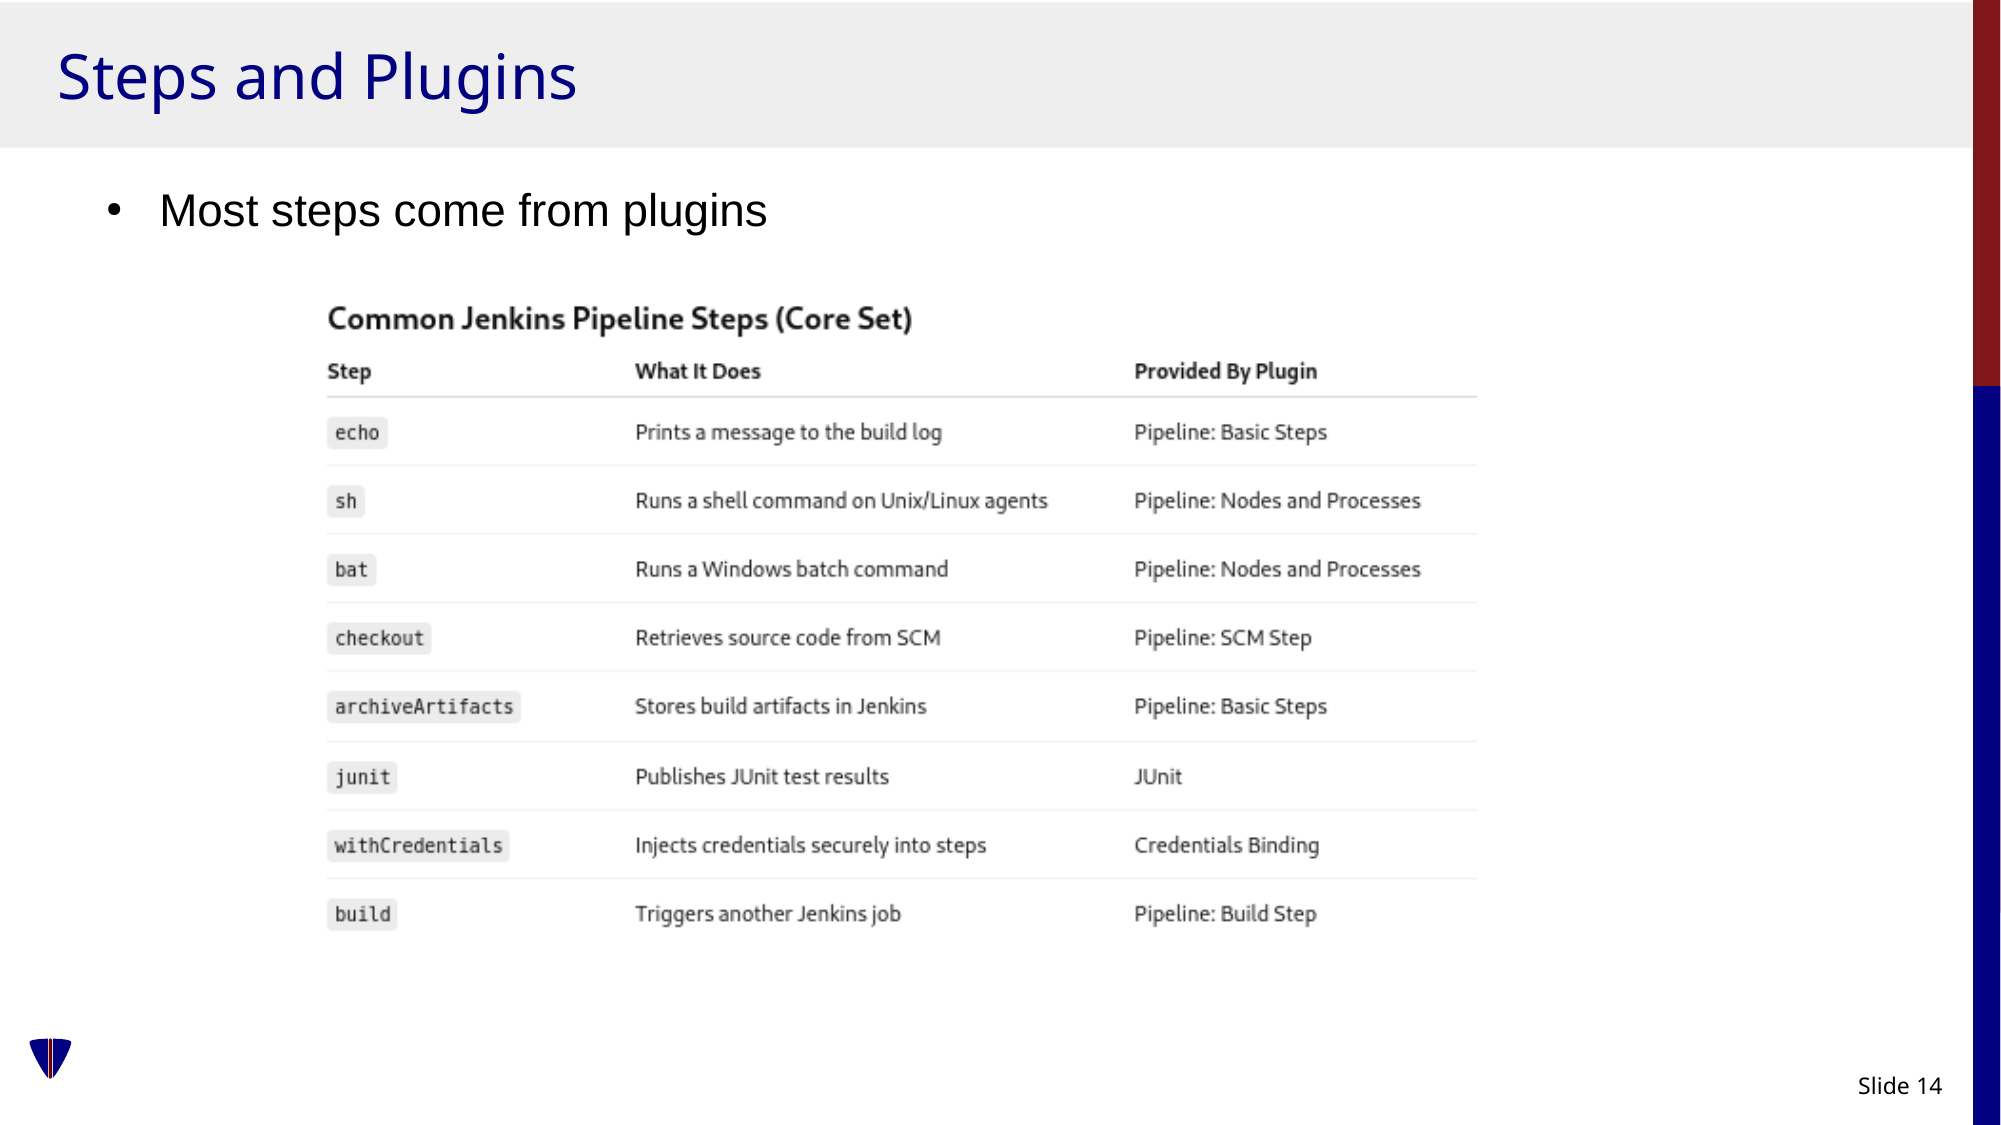

# Steps and Plugins
Most steps come from plugins